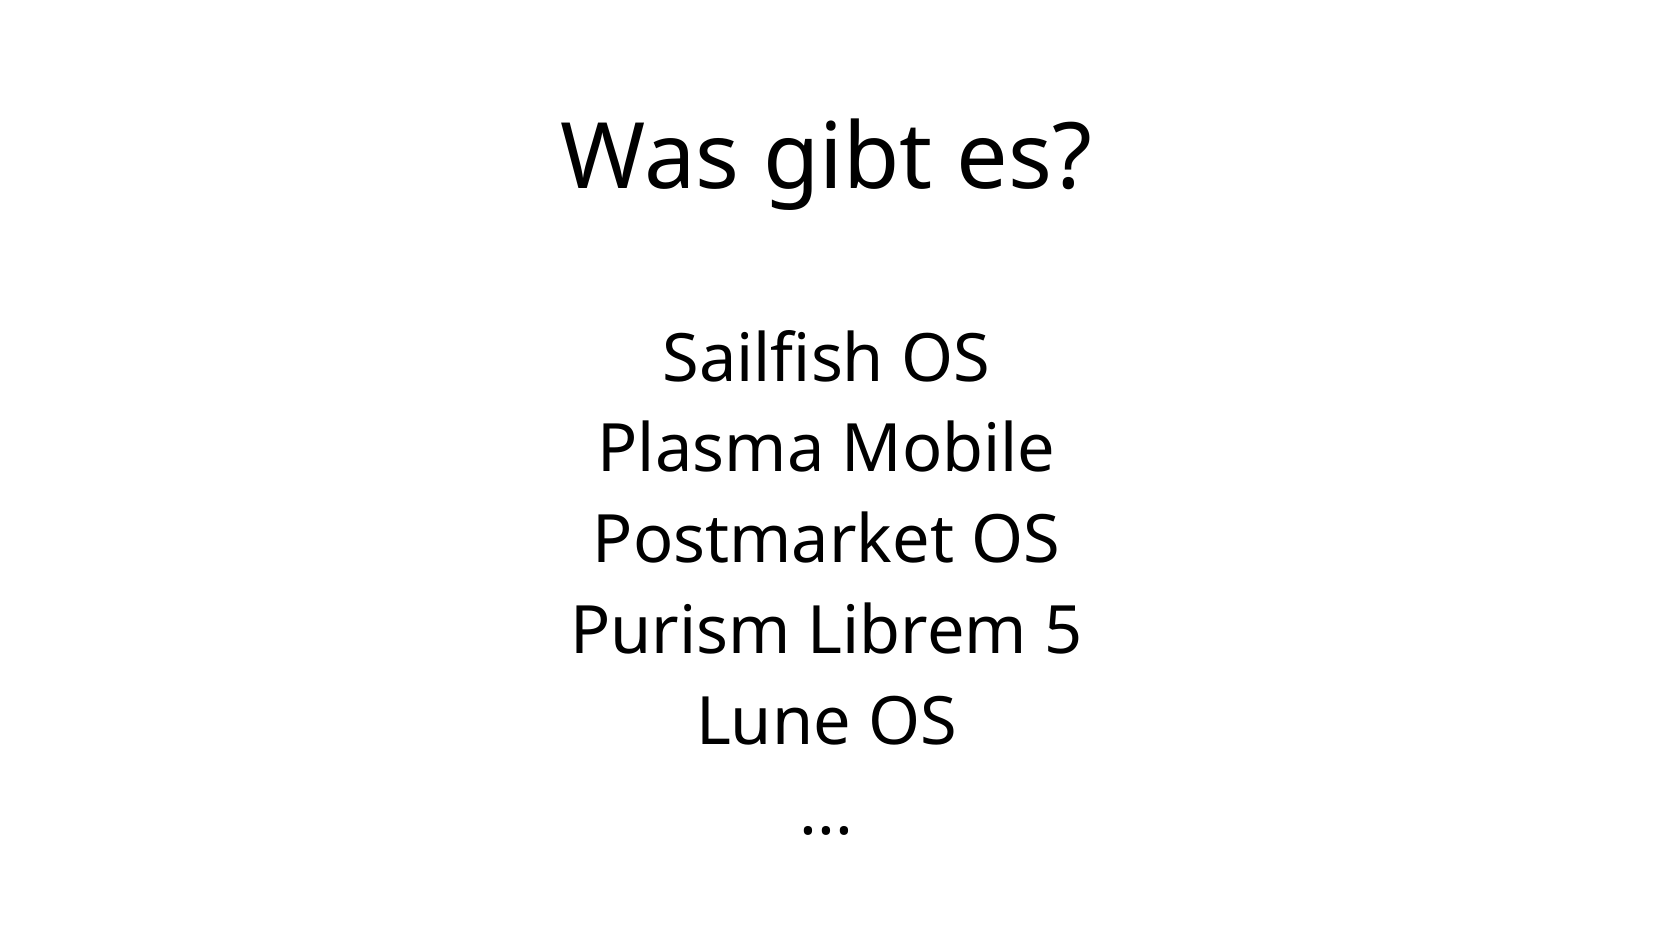

# Was gibt es?
Sailfish OS
Plasma Mobile
Postmarket OS
Purism Librem 5
Lune OS
...